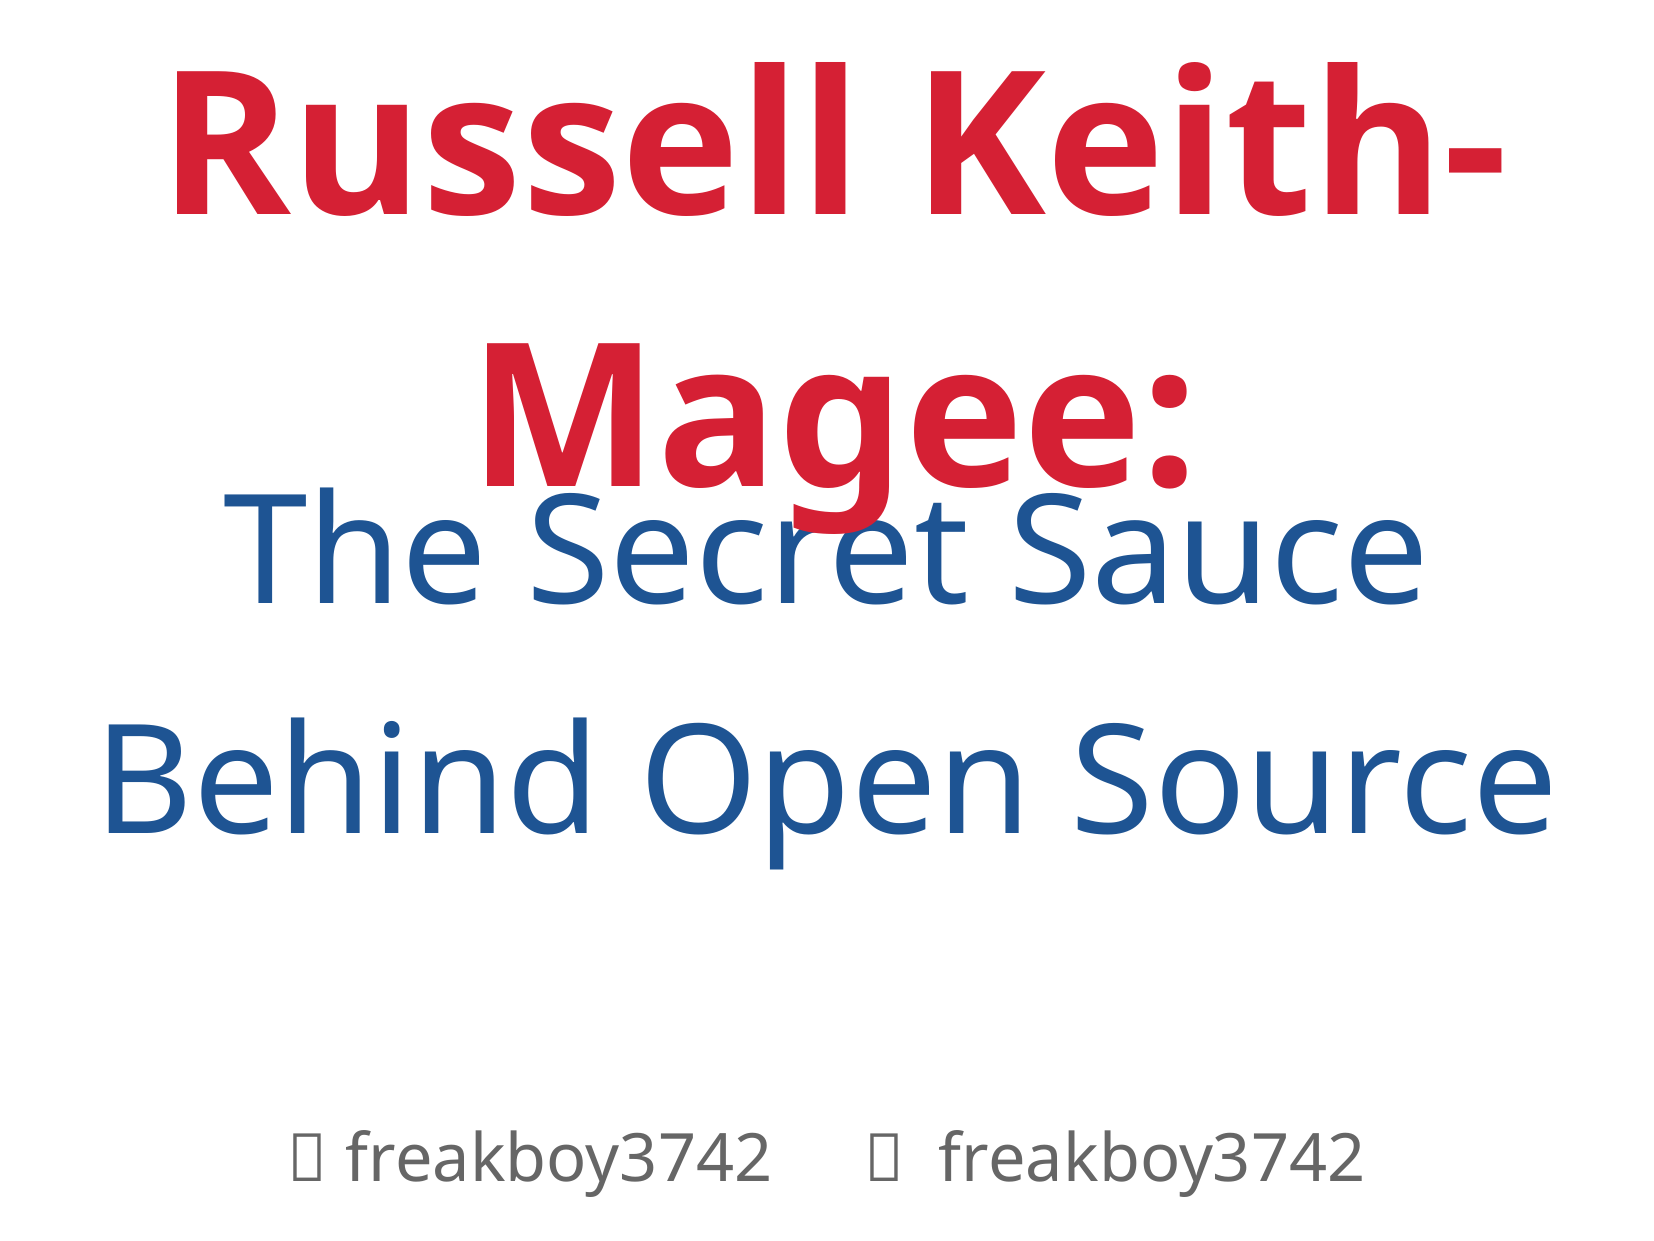

Russell Keith-Magee:
# The Secret Sauce
Behind Open Source
 freakboy3742  freakboy3742